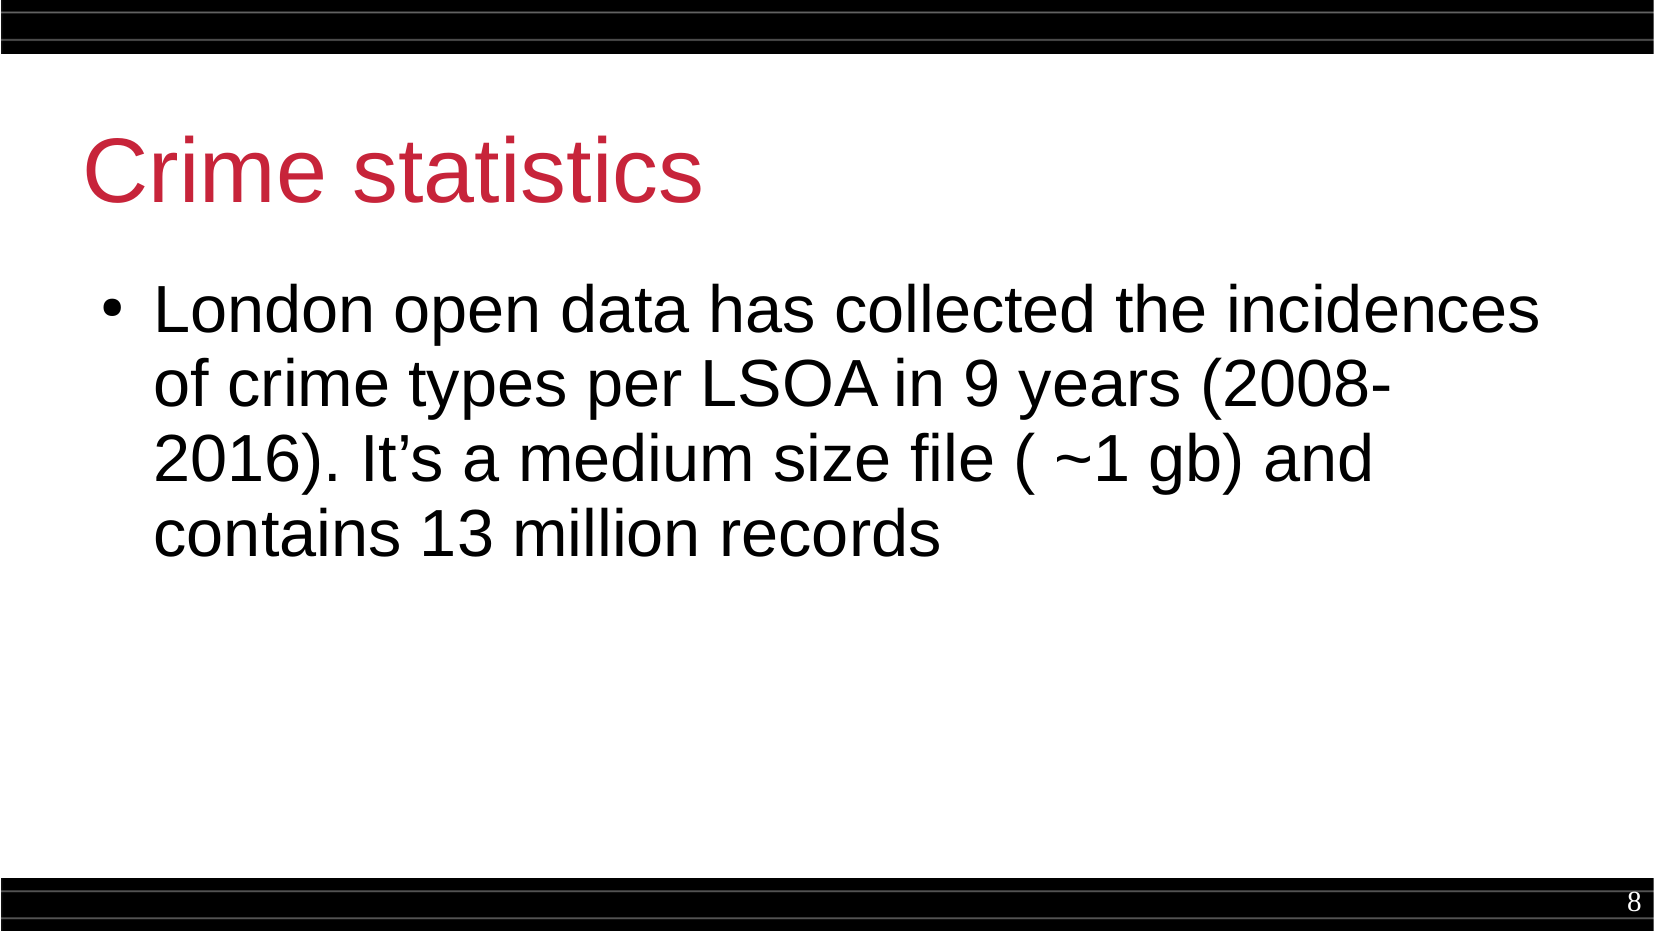

# Crime statistics
London open data has collected the incidences of crime types per LSOA in 9 years (2008-2016). It’s a medium size file ( ~1 gb) and contains 13 million records